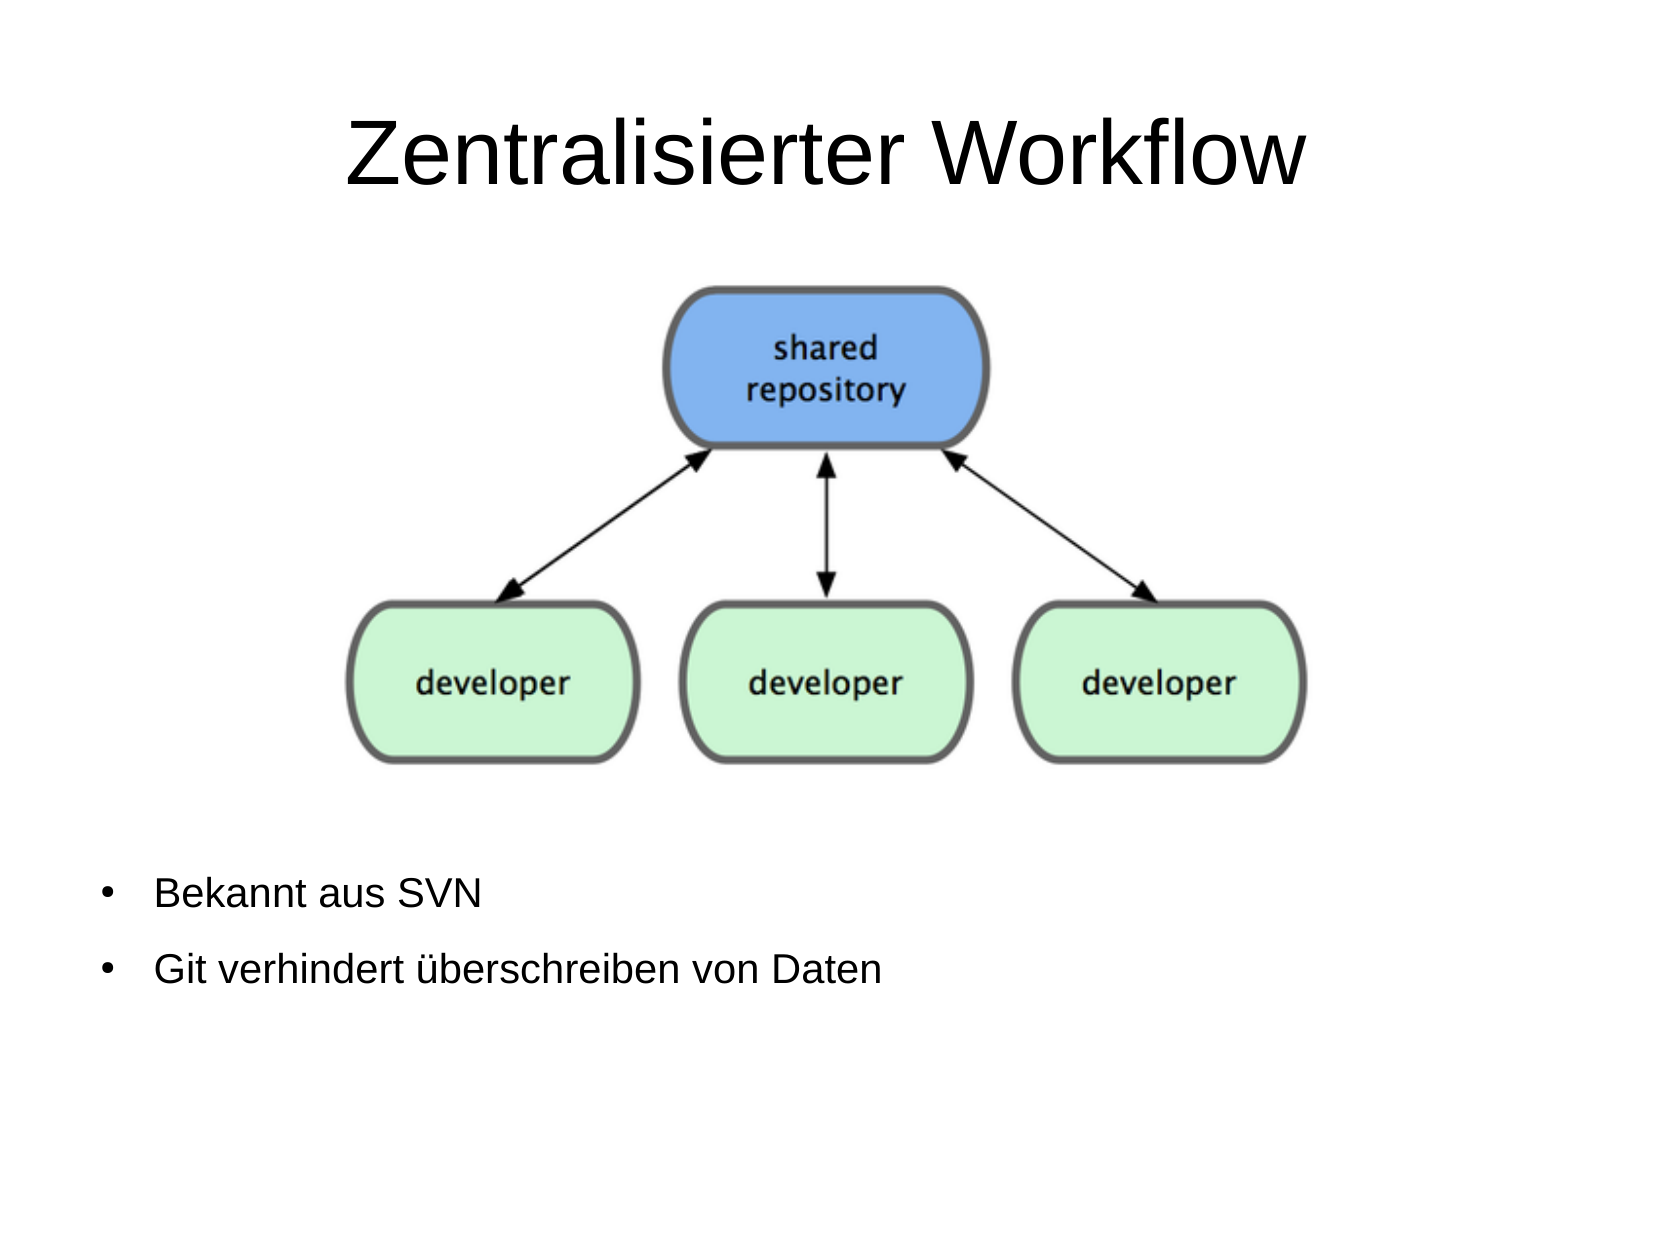

# Zentralisierter Workflow
Bekannt aus SVN
Git verhindert überschreiben von Daten